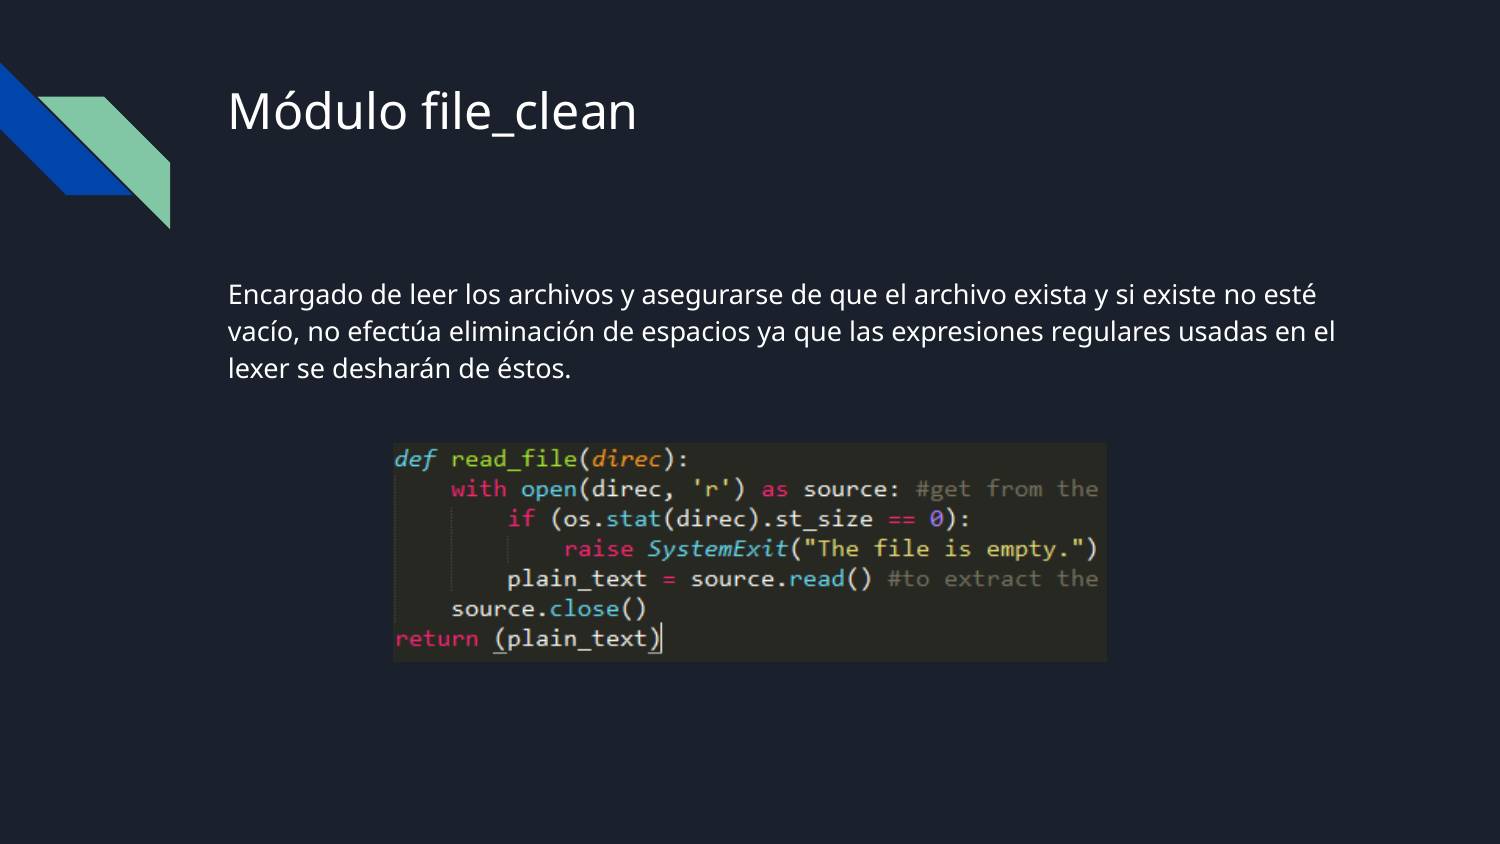

# Módulo file_clean
Encargado de leer los archivos y asegurarse de que el archivo exista y si existe no esté vacío, no efectúa eliminación de espacios ya que las expresiones regulares usadas en el lexer se desharán de éstos.